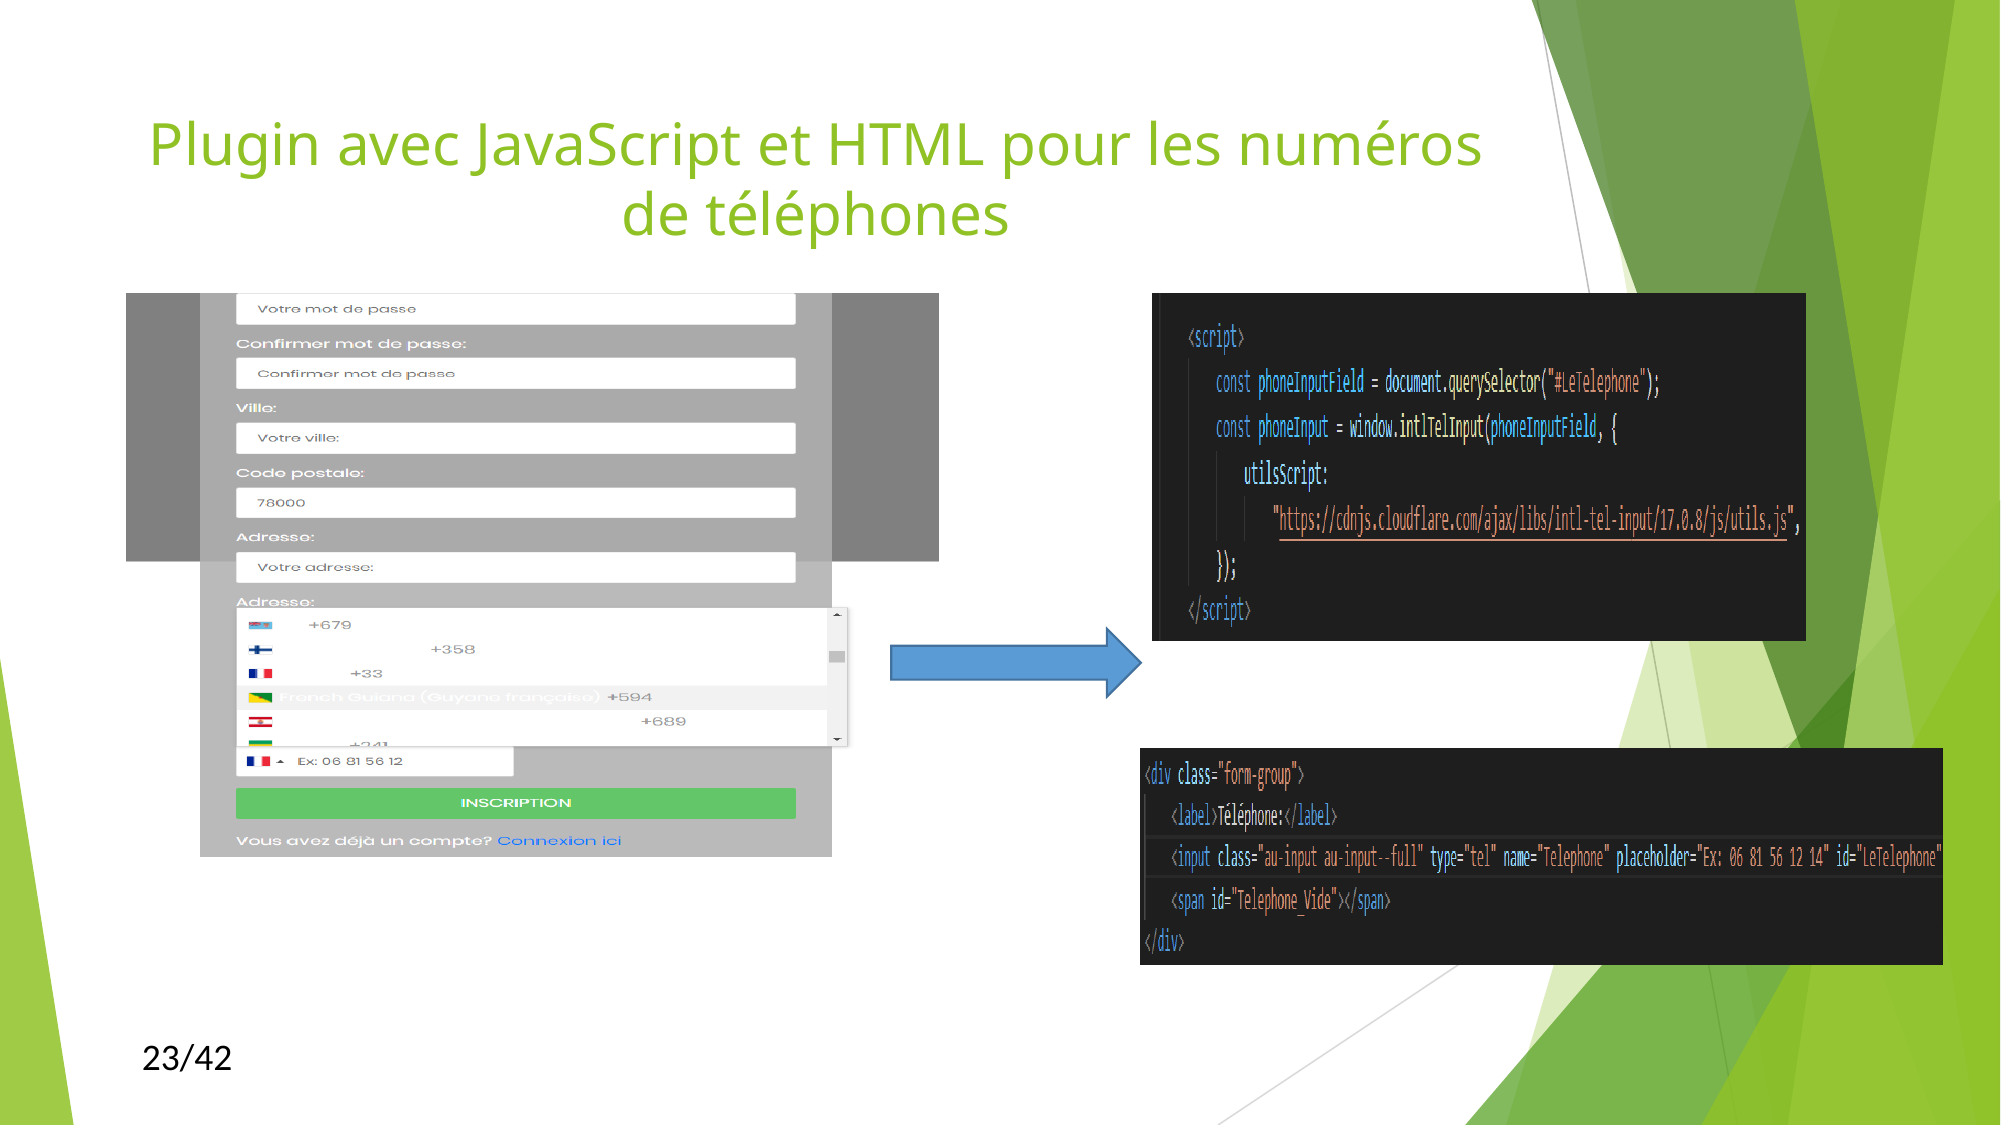

# Plugin avec JavaScript et HTML pour les numéros de téléphones
23/42